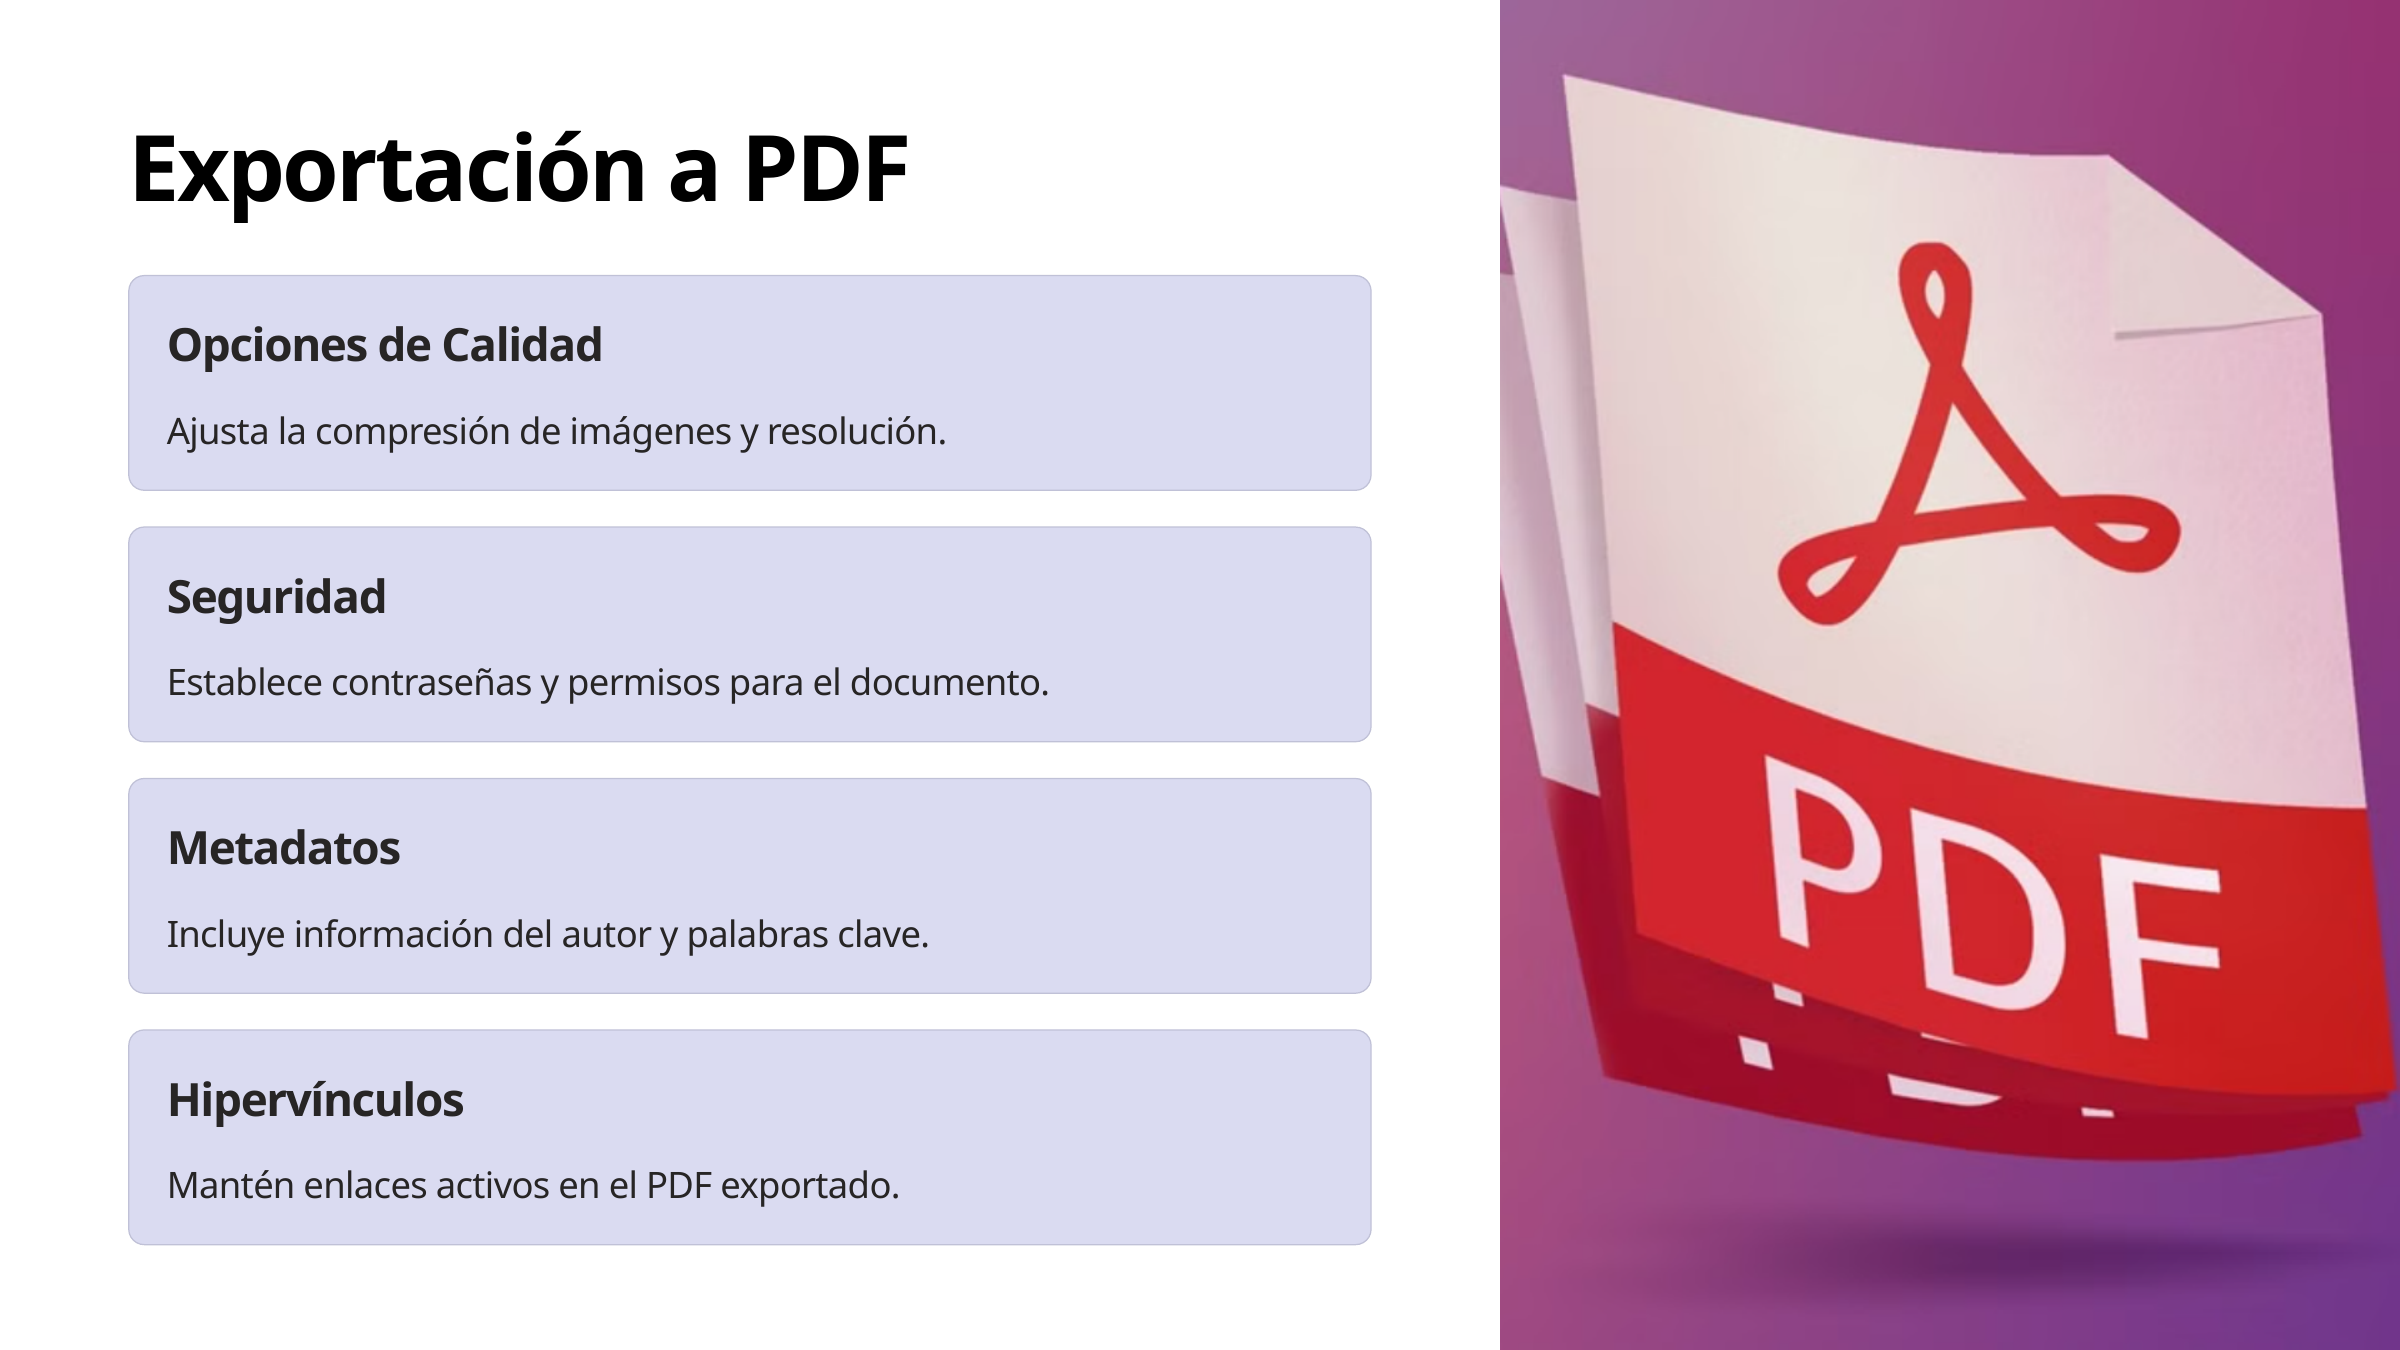

Exportación a PDF
Opciones de Calidad
Ajusta la compresión de imágenes y resolución.
Seguridad
Establece contraseñas y permisos para el documento.
Metadatos
Incluye información del autor y palabras clave.
Hipervínculos
Mantén enlaces activos en el PDF exportado.